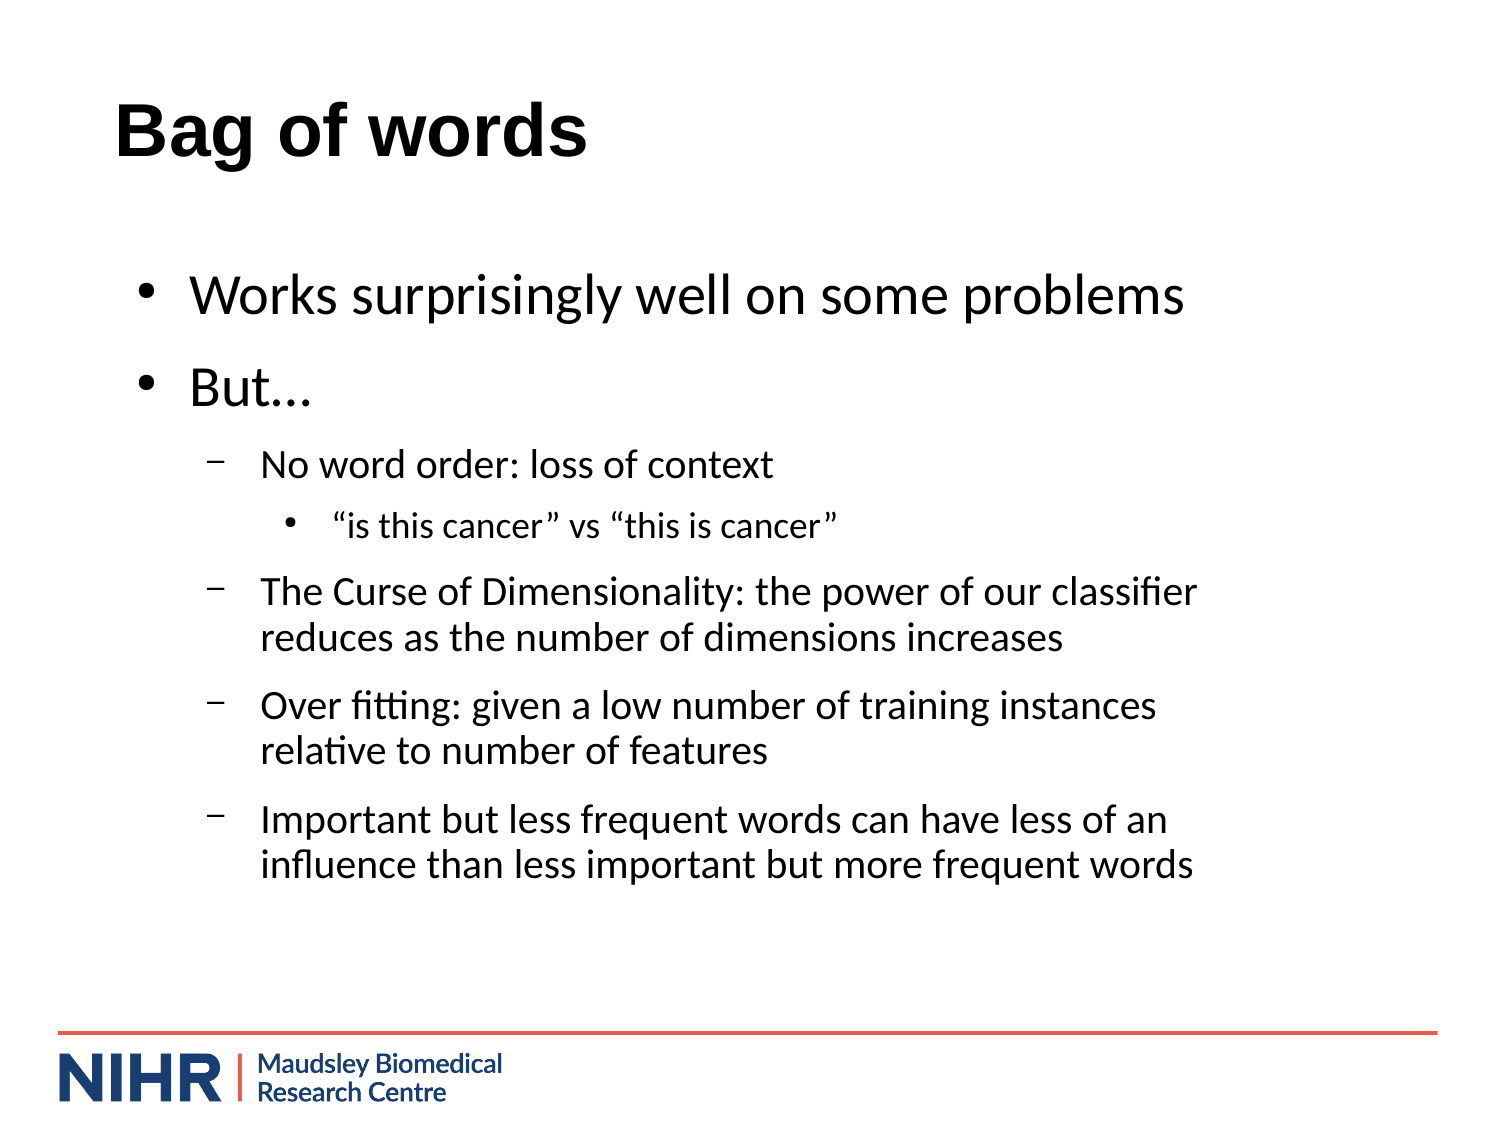

Bag of words
# Works surprisingly well on some problems
But…
No word order: loss of context
“is this cancer” vs “this is cancer”
The Curse of Dimensionality: the power of our classifier reduces as the number of dimensions increases
Over fitting: given a low number of training instances relative to number of features
Important but less frequent words can have less of an influence than less important but more frequent words